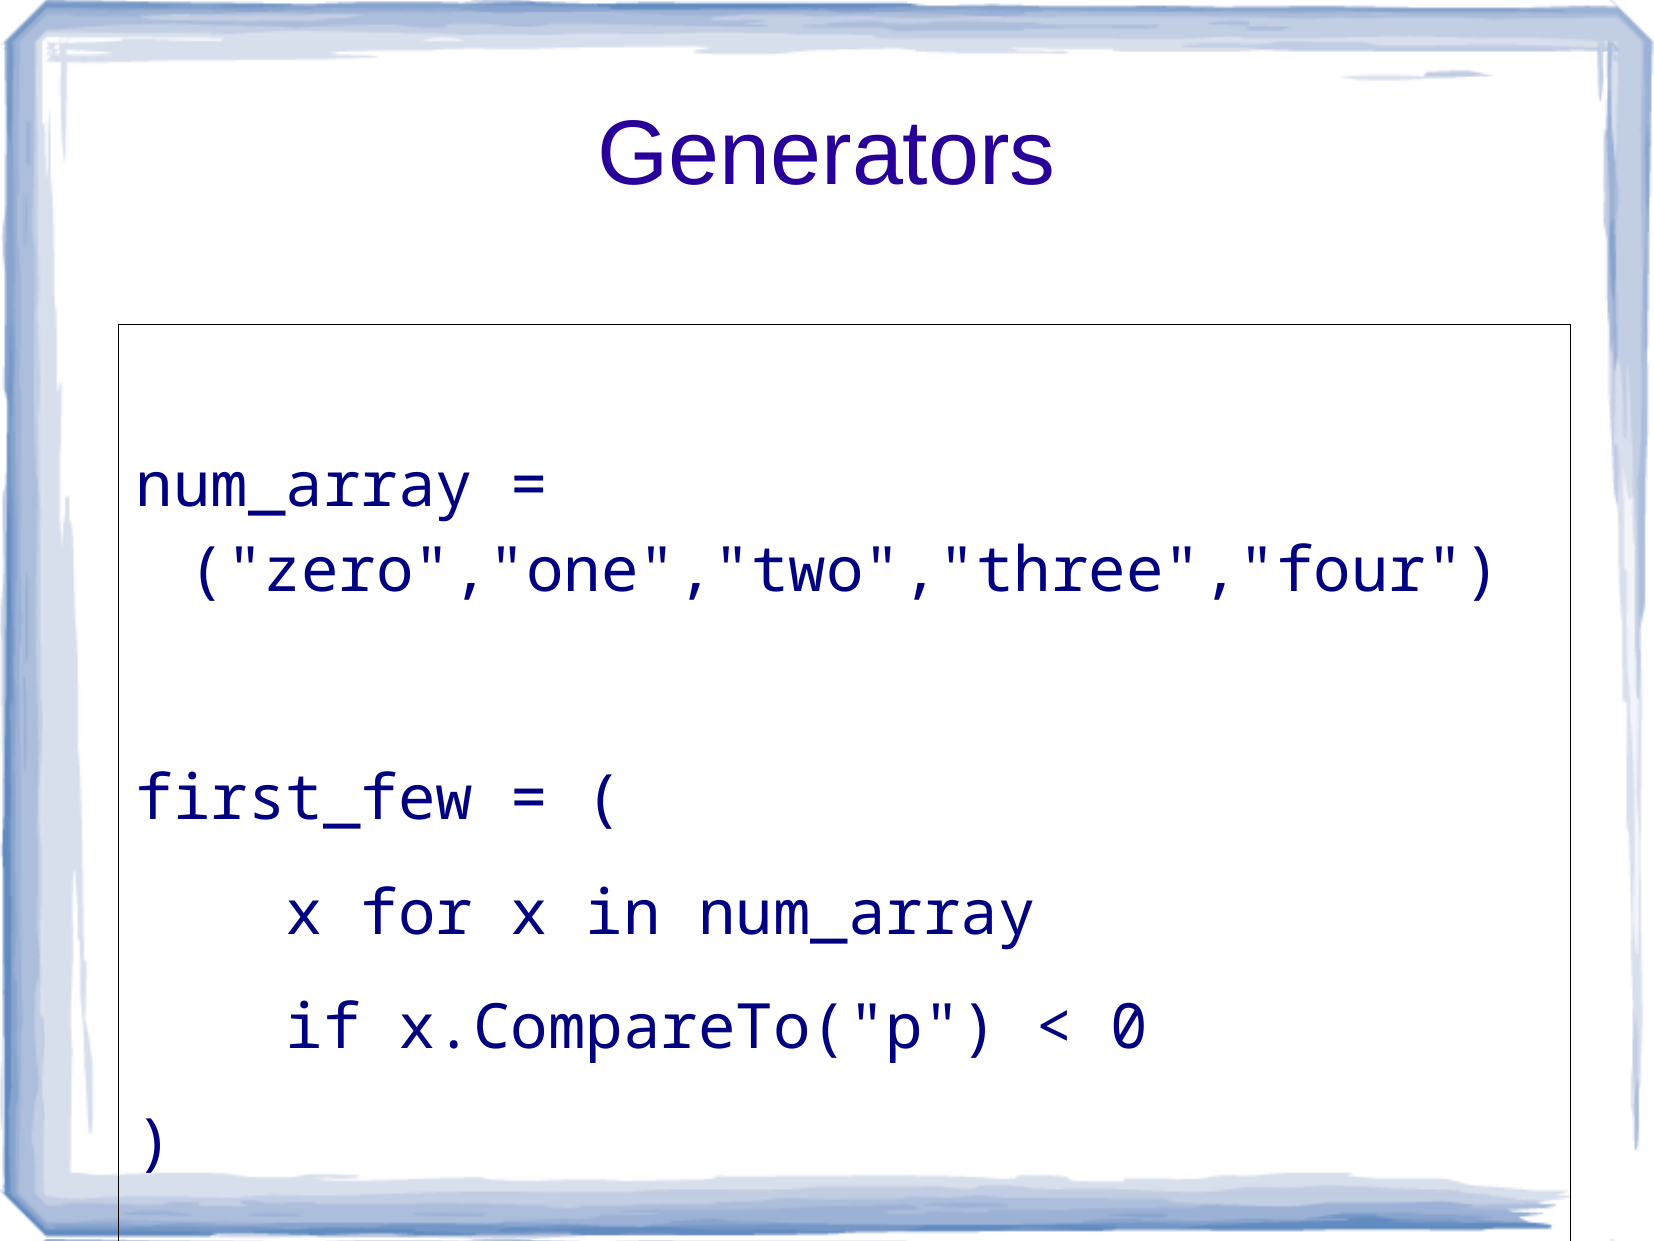

# Generators
num_array = ("zero","one","two","three","four")
first_few = (
 x for x in num_array
 if x.CompareTo("p") < 0
)